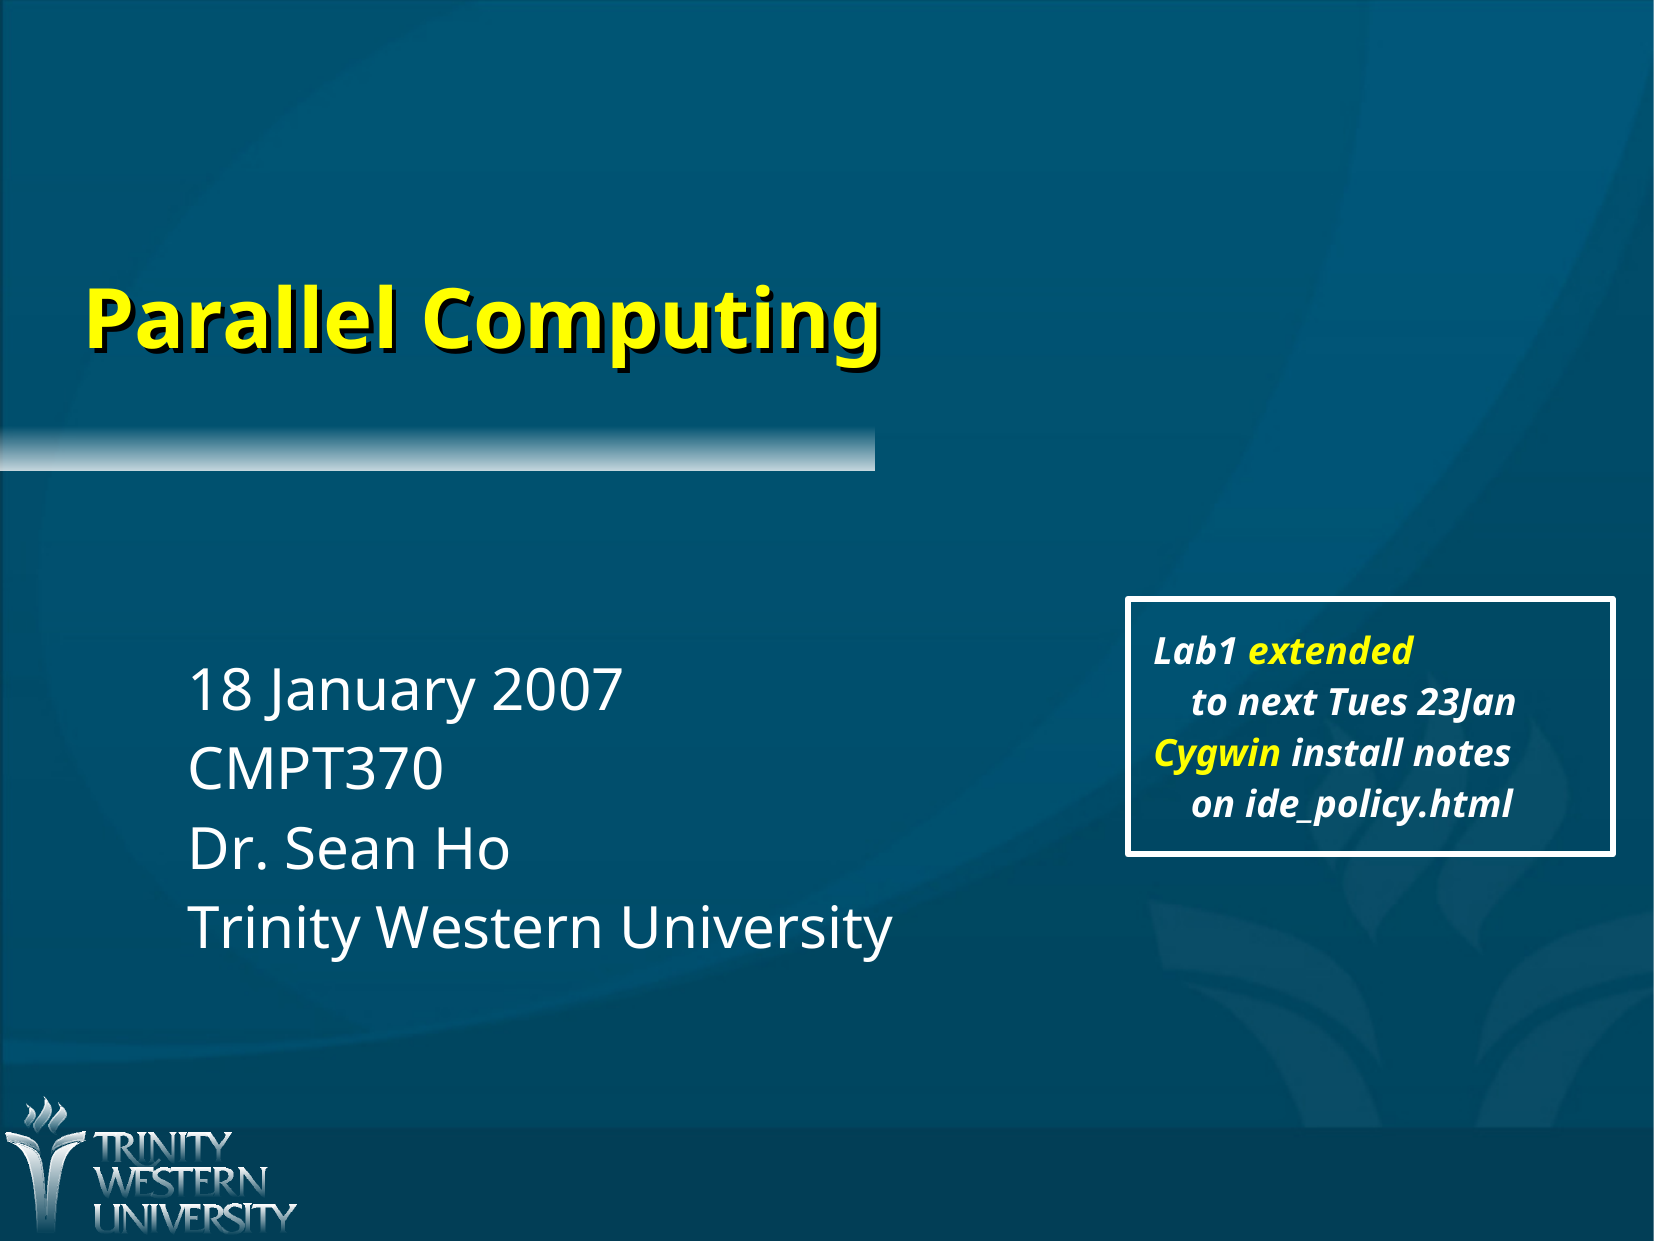

# Parallel Computing
18 January 2007
CMPT370
Dr. Sean Ho
Trinity Western University
Lab1 extended
to next Tues 23Jan
Cygwin install notes
on ide_policy.html